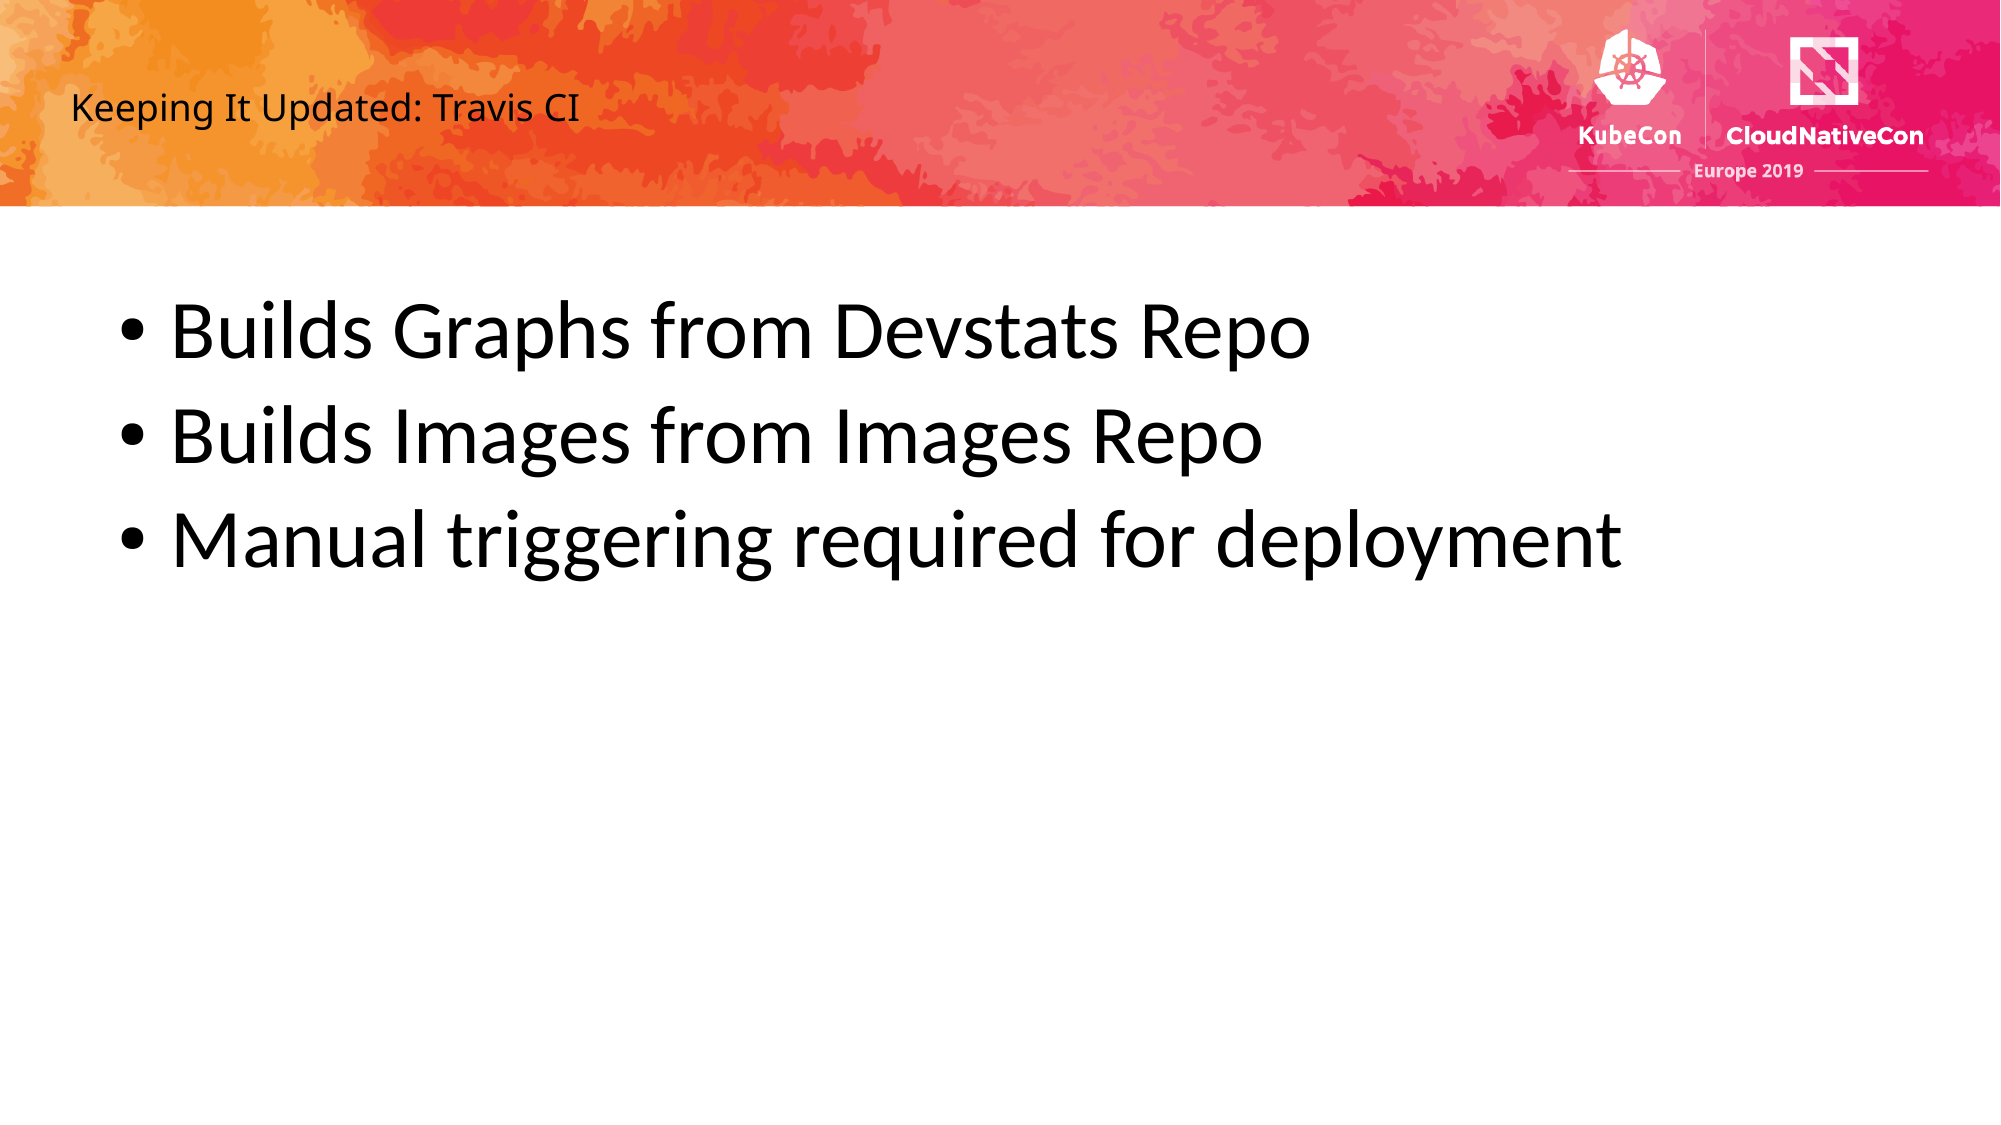

# Keeping It Updated: Travis CI
Builds Graphs from Devstats Repo
Builds Images from Images Repo
Manual triggering required for deployment